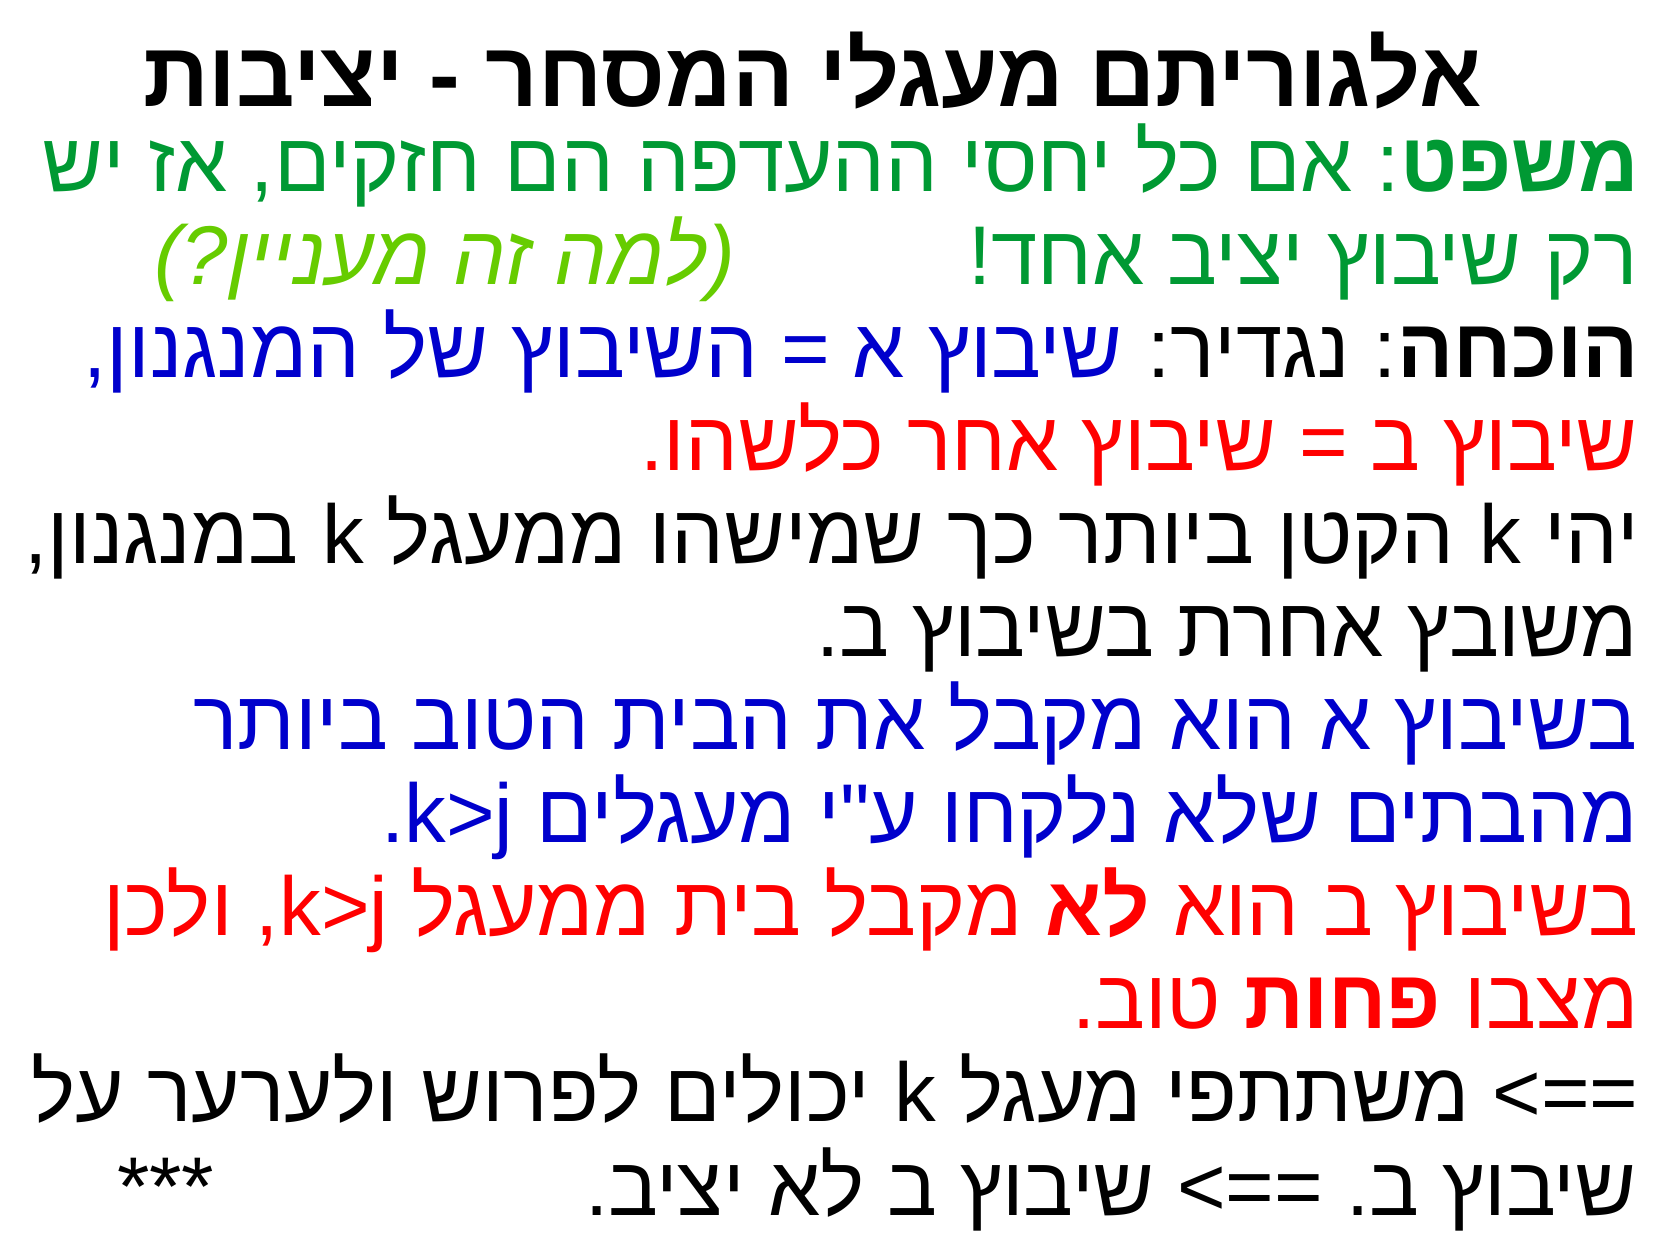

# אלגוריתם מעגלי המסחר - יציבות
משפט: אם כל יחסי ההעדפה הם חזקים, אז יש רק שיבוץ יציב אחד! (למה זה מעניין?)
הוכחה: נגדיר: שיבוץ א = השיבוץ של המנגנון,
שיבוץ ב = שיבוץ אחר כלשהו.
יהי k הקטן ביותר כך שמישהו ממעגל k במנגנון, משובץ אחרת בשיבוץ ב.
בשיבוץ א הוא מקבל את הבית הטוב ביותר מהבתים שלא נלקחו ע"י מעגלים k>j.
בשיבוץ ב הוא לא מקבל בית ממעגל k>j, ולכן מצבו פחות טוב.
==> משתתפי מעגל k יכולים לפרוש ולערער על שיבוץ ב. ==> שיבוץ ב לא יציב. ***